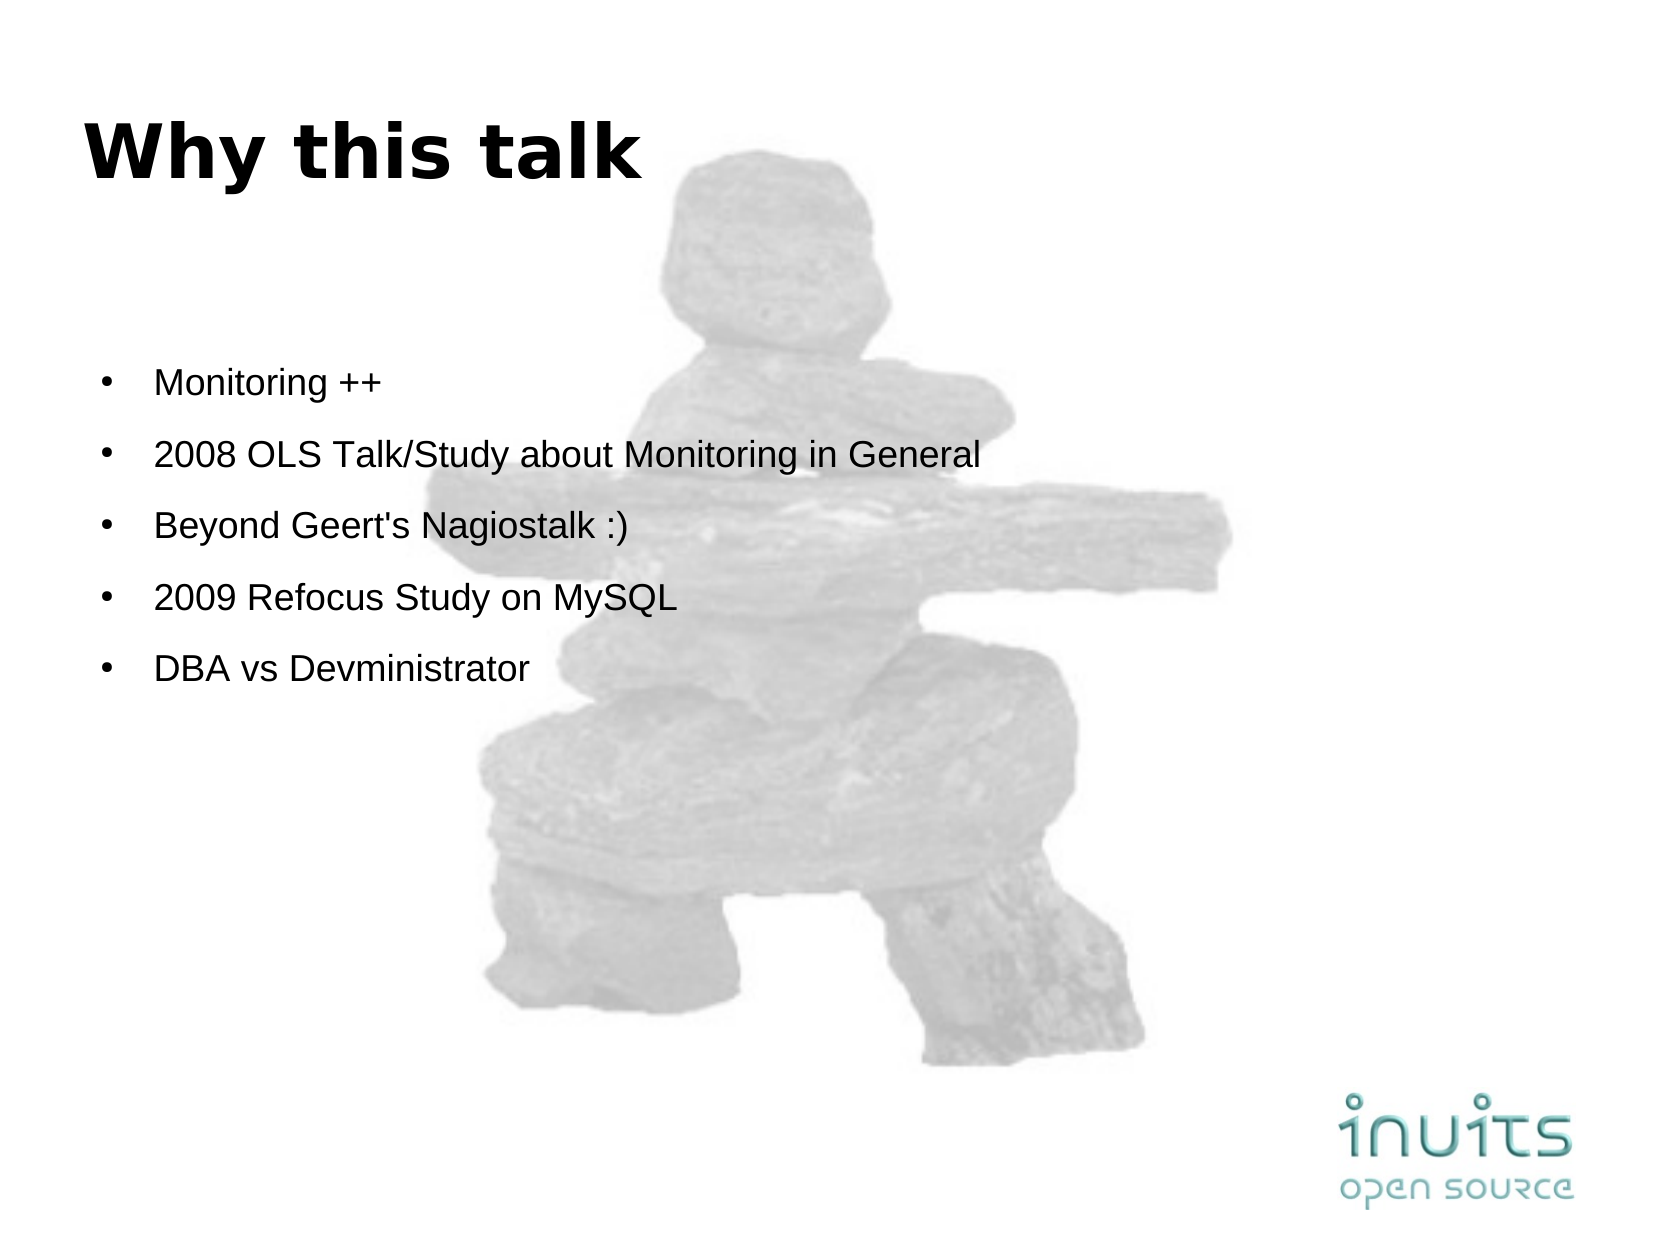

# Why this talk
Monitoring ++
2008 OLS Talk/Study about Monitoring in General
Beyond Geert's Nagiostalk :)
2009 Refocus Study on MySQL
DBA vs Devministrator
3